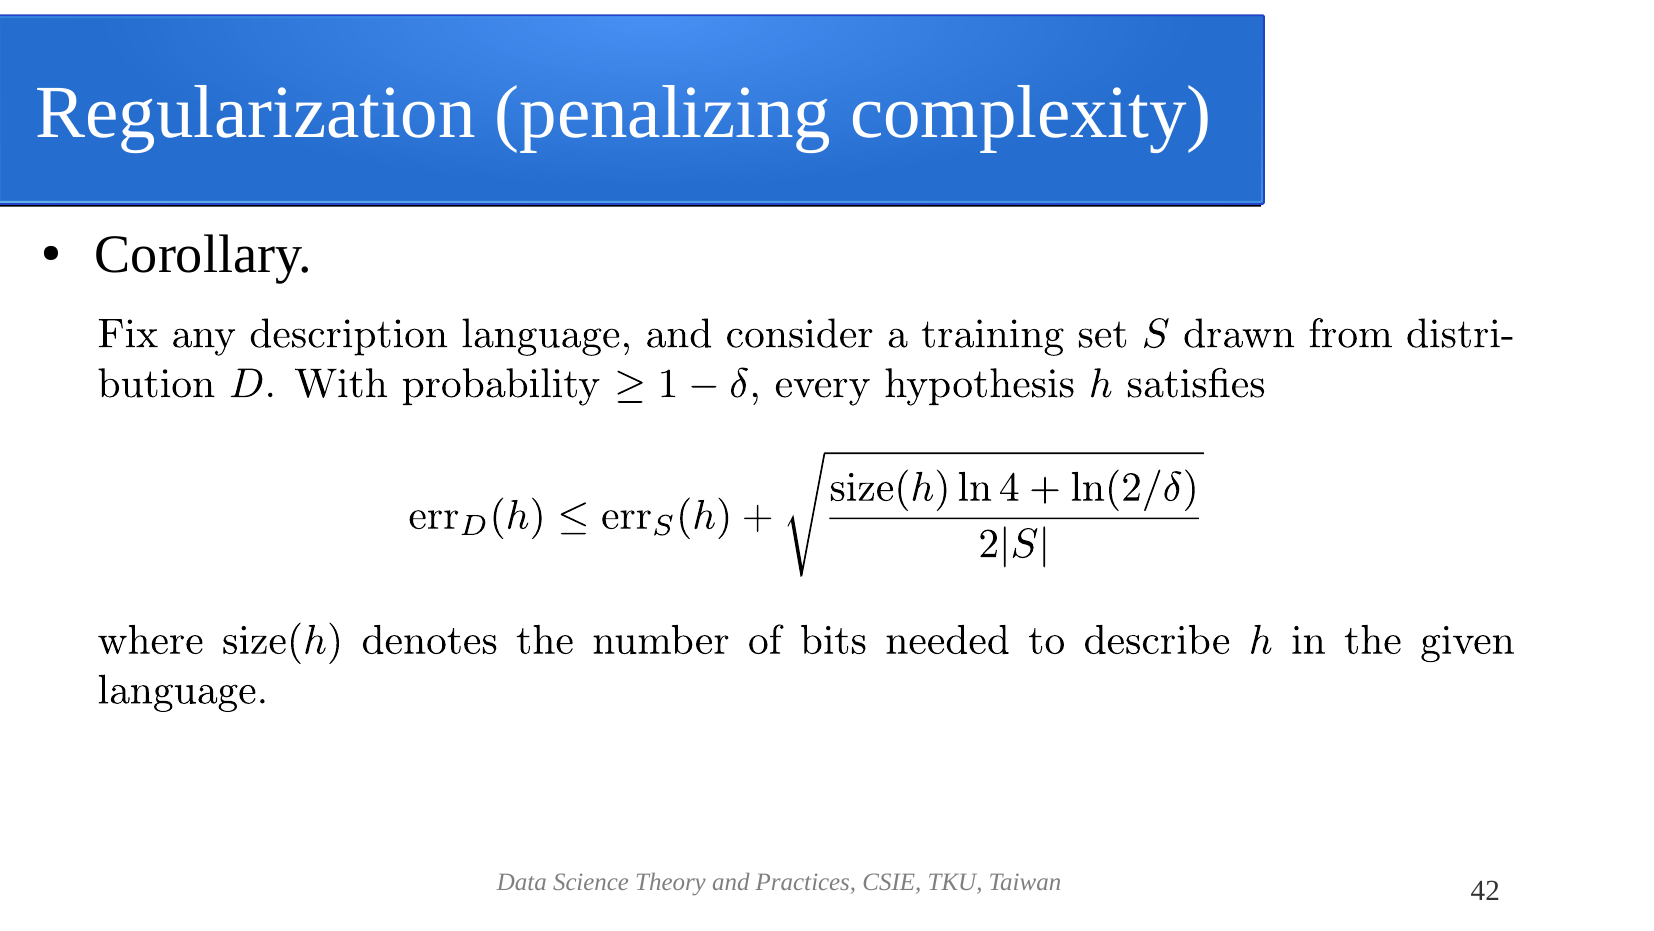

# Regularization (penalizing complexity)
Corollary.
Data Science Theory and Practices, CSIE, TKU, Taiwan
42